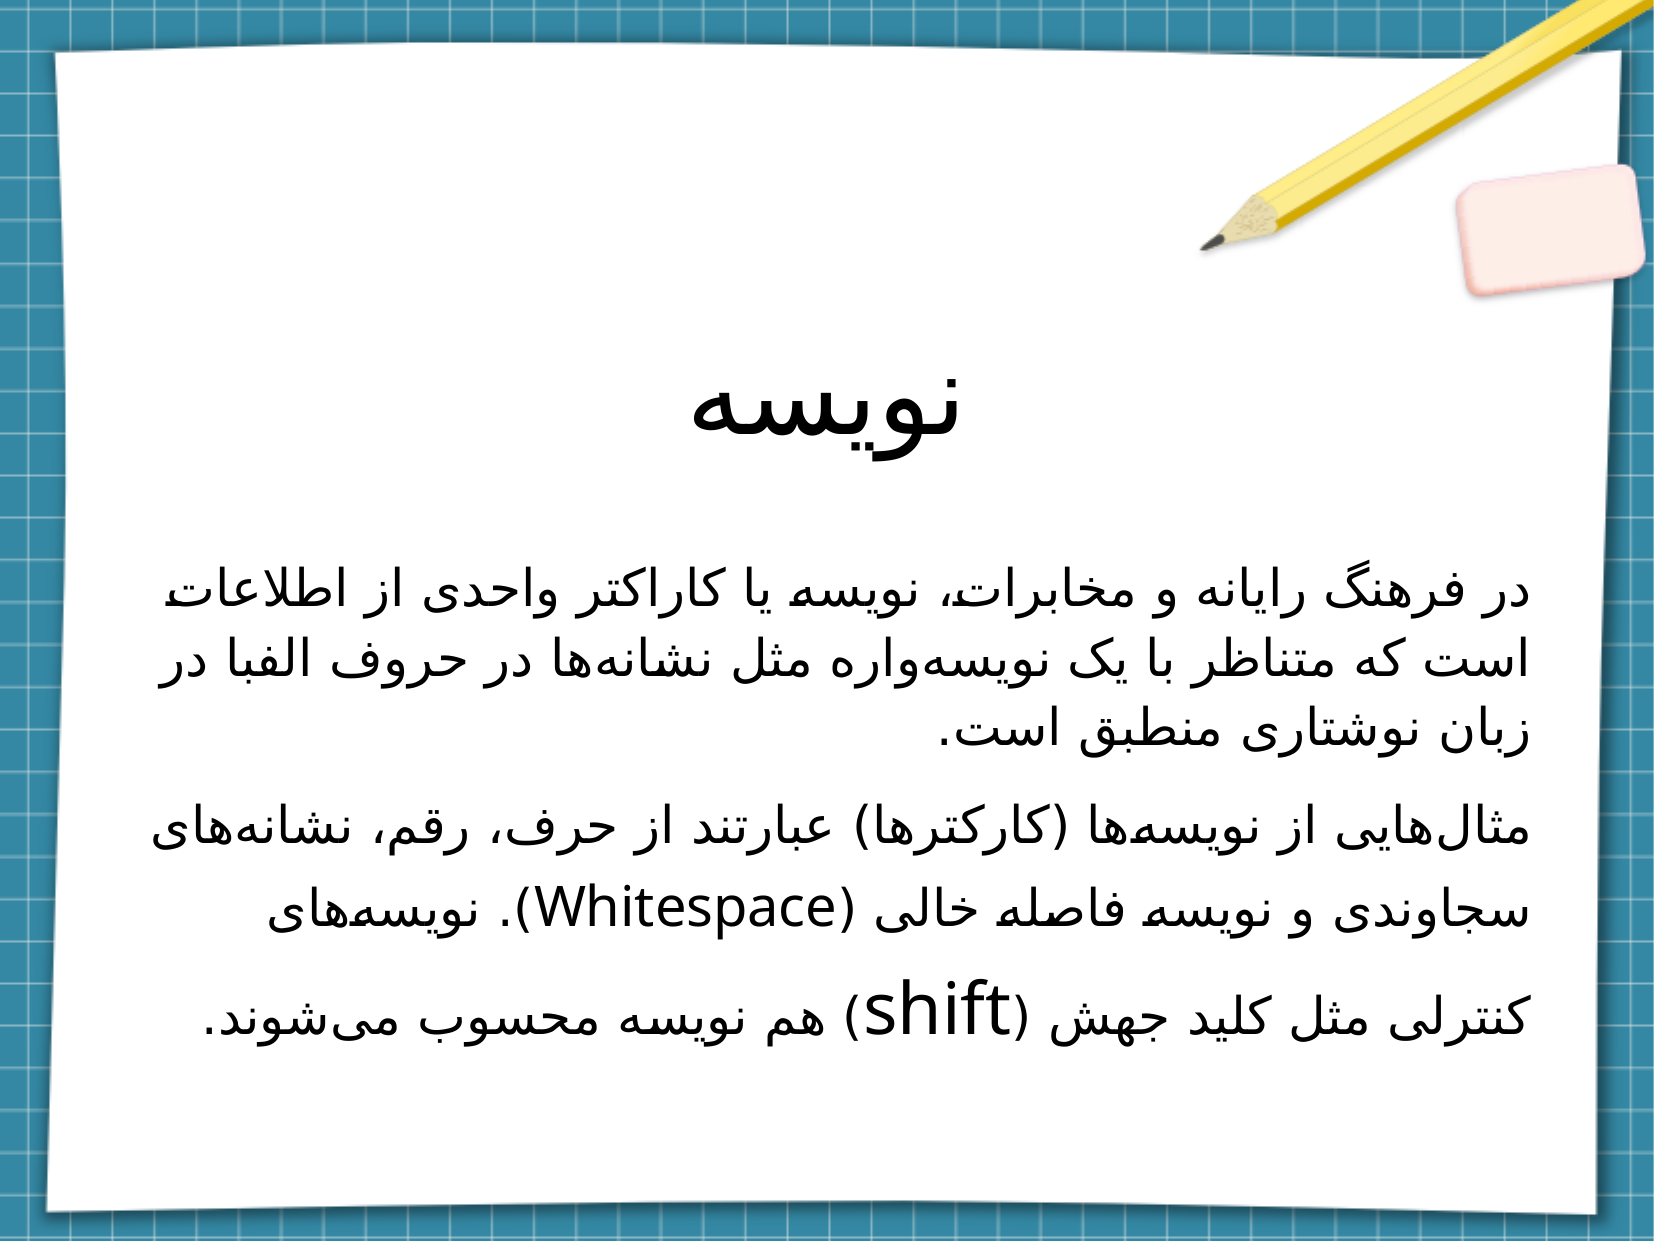

# نویسه
در فرهنگ رایانه و مخابرات، نویسه یا کاراکتر واحدی از اطلاعات است که متناظر با یک نویسه‌واره مثل نشانه‌ها در حروف الفبا در زبان نوشتاری منطبق است.
مثال‌هایی از نویسه‌ها (کارکترها) عبارتند از حرف، رقم، نشانه‌های سجاوندی و نویسه فاصله خالی (Whitespace). نویسه‌های کنترلی مثل کلید جهش (shift) هم نویسه محسوب می‌شوند.